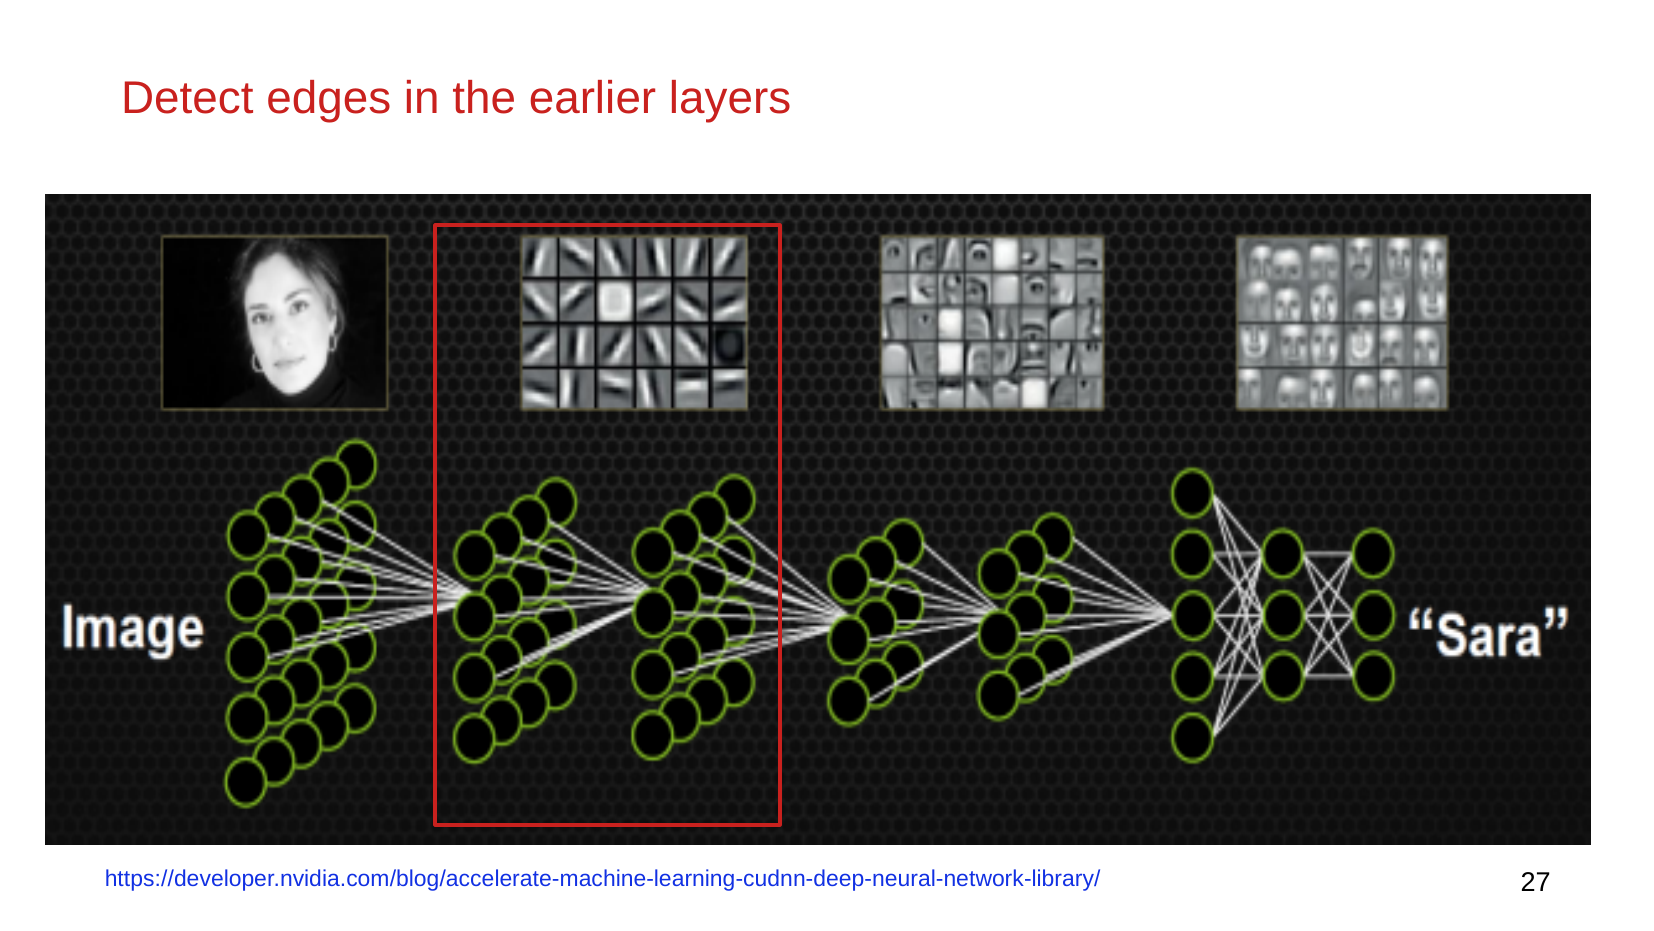

Detect edges in the earlier layers
https://developer.nvidia.com/blog/accelerate-machine-learning-cudnn-deep-neural-network-library/